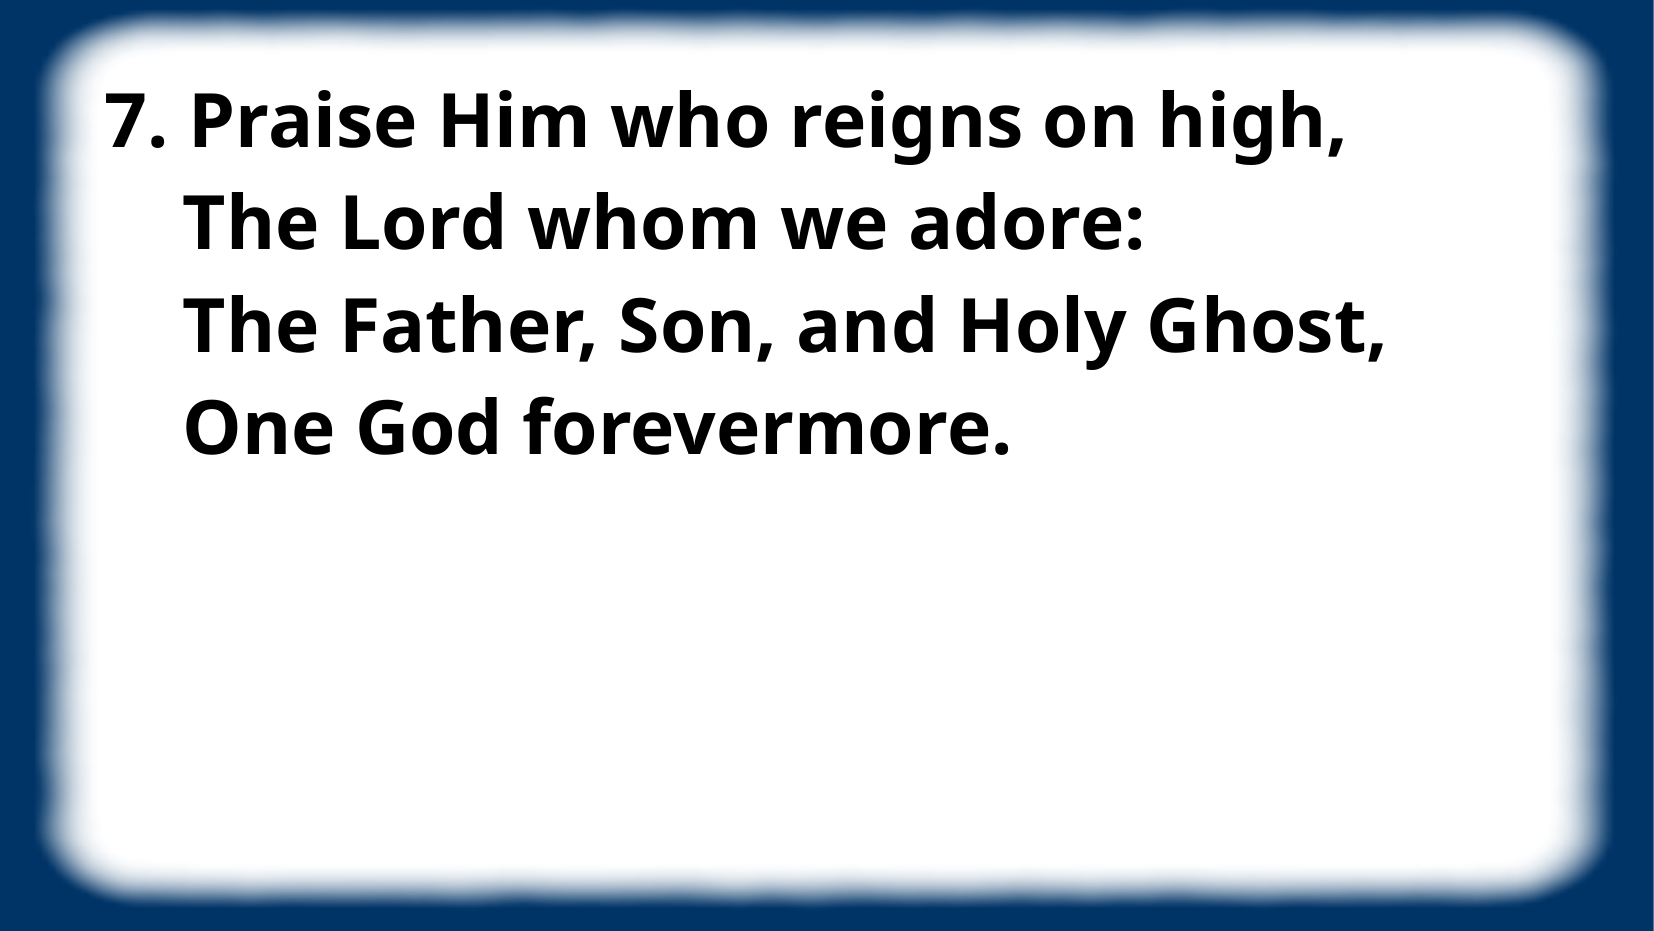

7. Praise Him who reigns on high,
 The Lord whom we adore:
 The Father, Son, and Holy Ghost,
 One God forevermore.